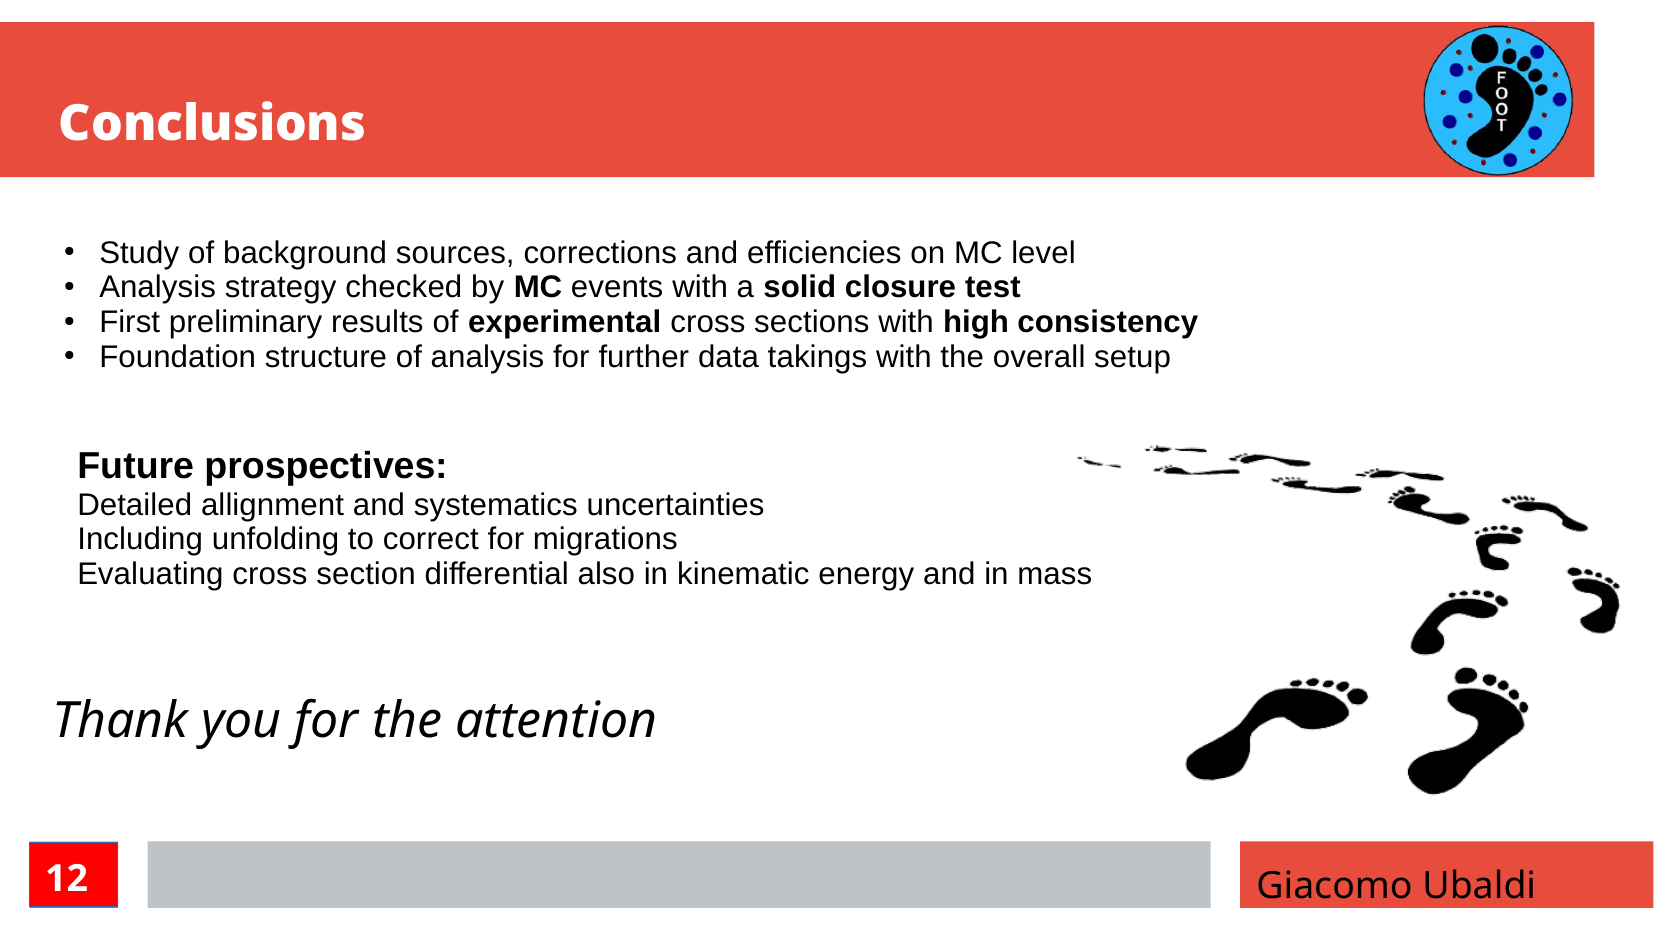

# Conclusions
Study of background sources, corrections and efficiencies on MC level
Analysis strategy checked by MC events with a solid closure test
First preliminary results of experimental cross sections with high consistency
Foundation structure of analysis for further data takings with the overall setup
Future prospectives:
Detailed allignment and systematics uncertainties
Including unfolding to correct for migrations
Evaluating cross section differential also in kinematic energy and in mass
Thank you for the attention
17
12
Giacomo Ubaldi